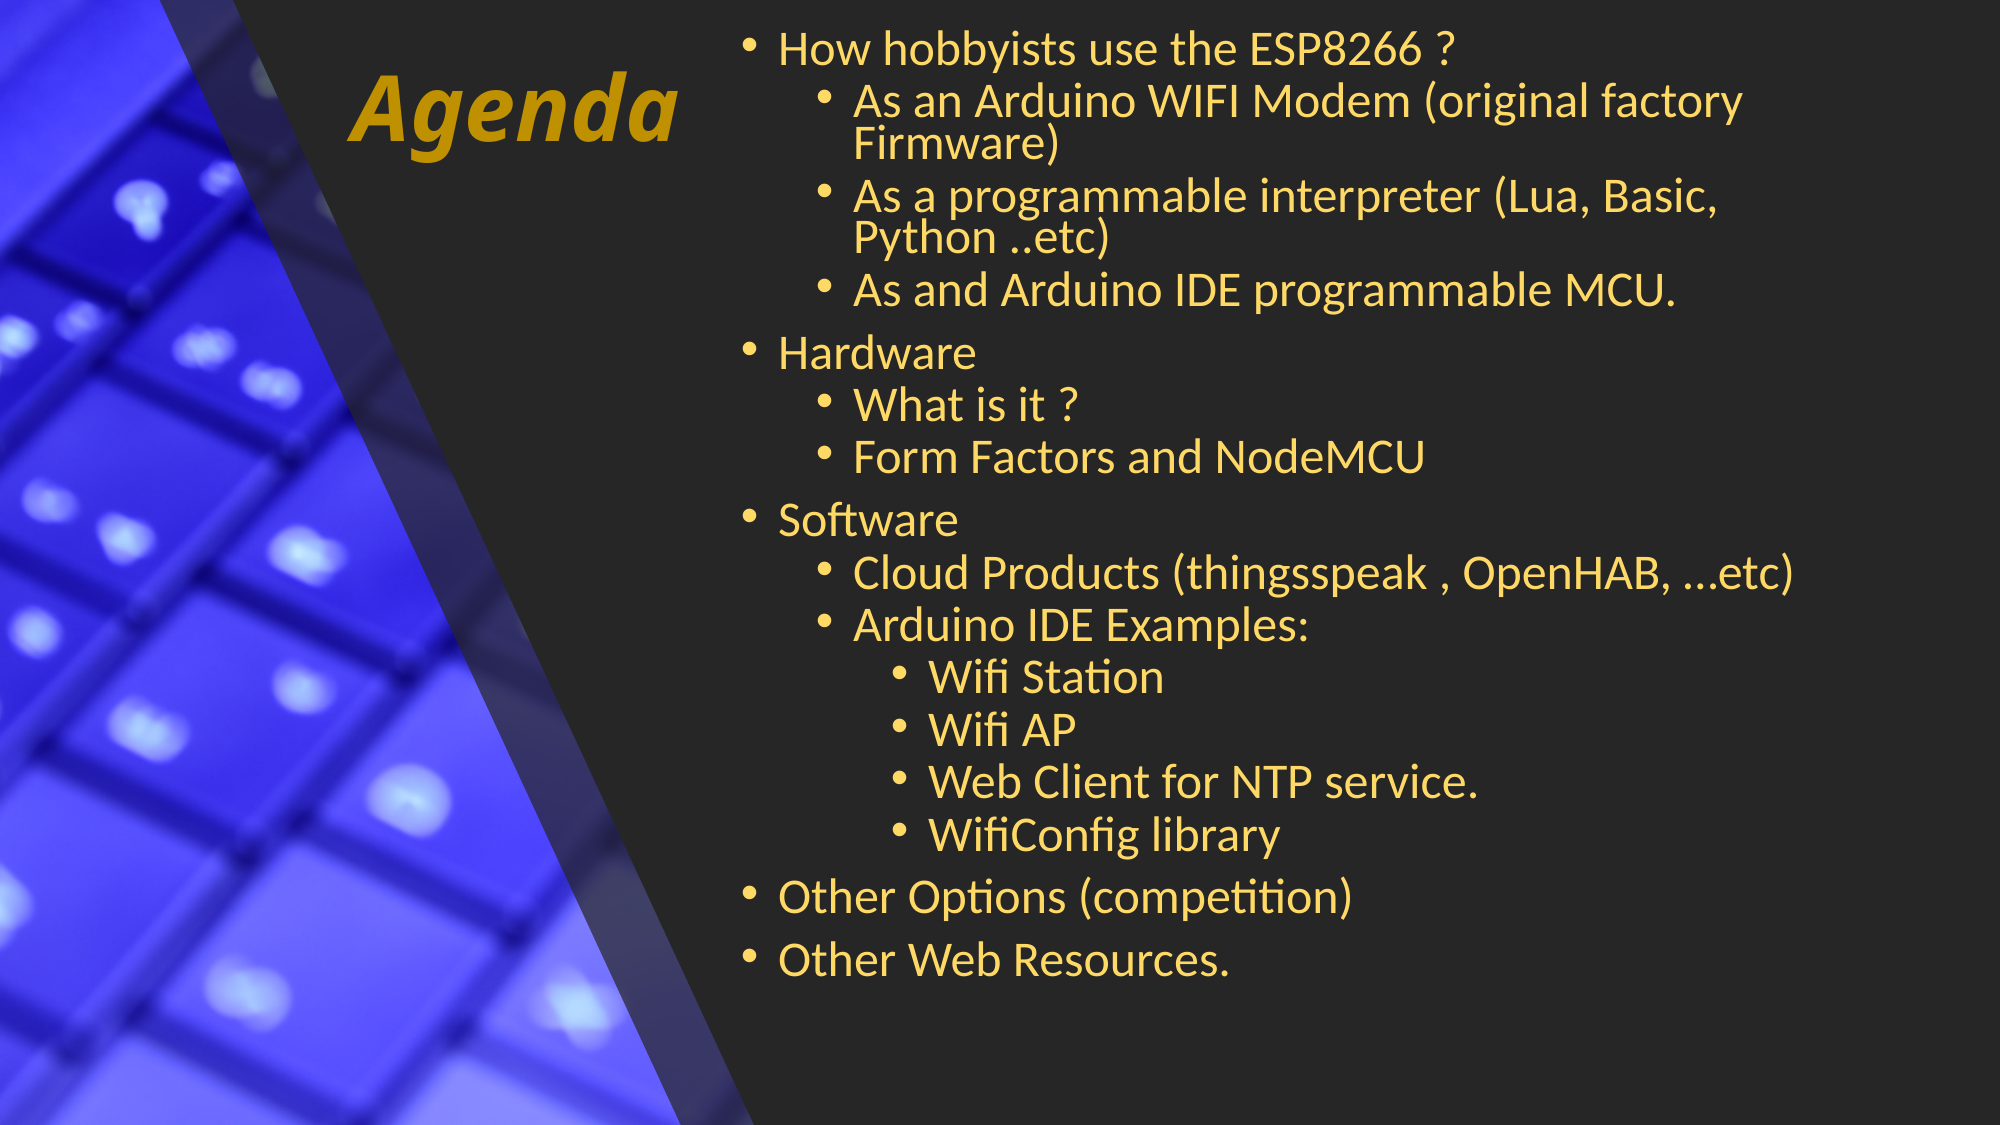

# Agenda
How hobbyists use the ESP8266 ?
As an Arduino WIFI Modem (original factory Firmware)
As a programmable interpreter (Lua, Basic, Python ..etc)
As and Arduino IDE programmable MCU.
Hardware
What is it ?
Form Factors and NodeMCU
Software
Cloud Products (thingsspeak , OpenHAB, …etc)
Arduino IDE Examples:
Wifi Station
Wifi AP
Web Client for NTP service.
WifiConfig library
Other Options (competition)
Other Web Resources.